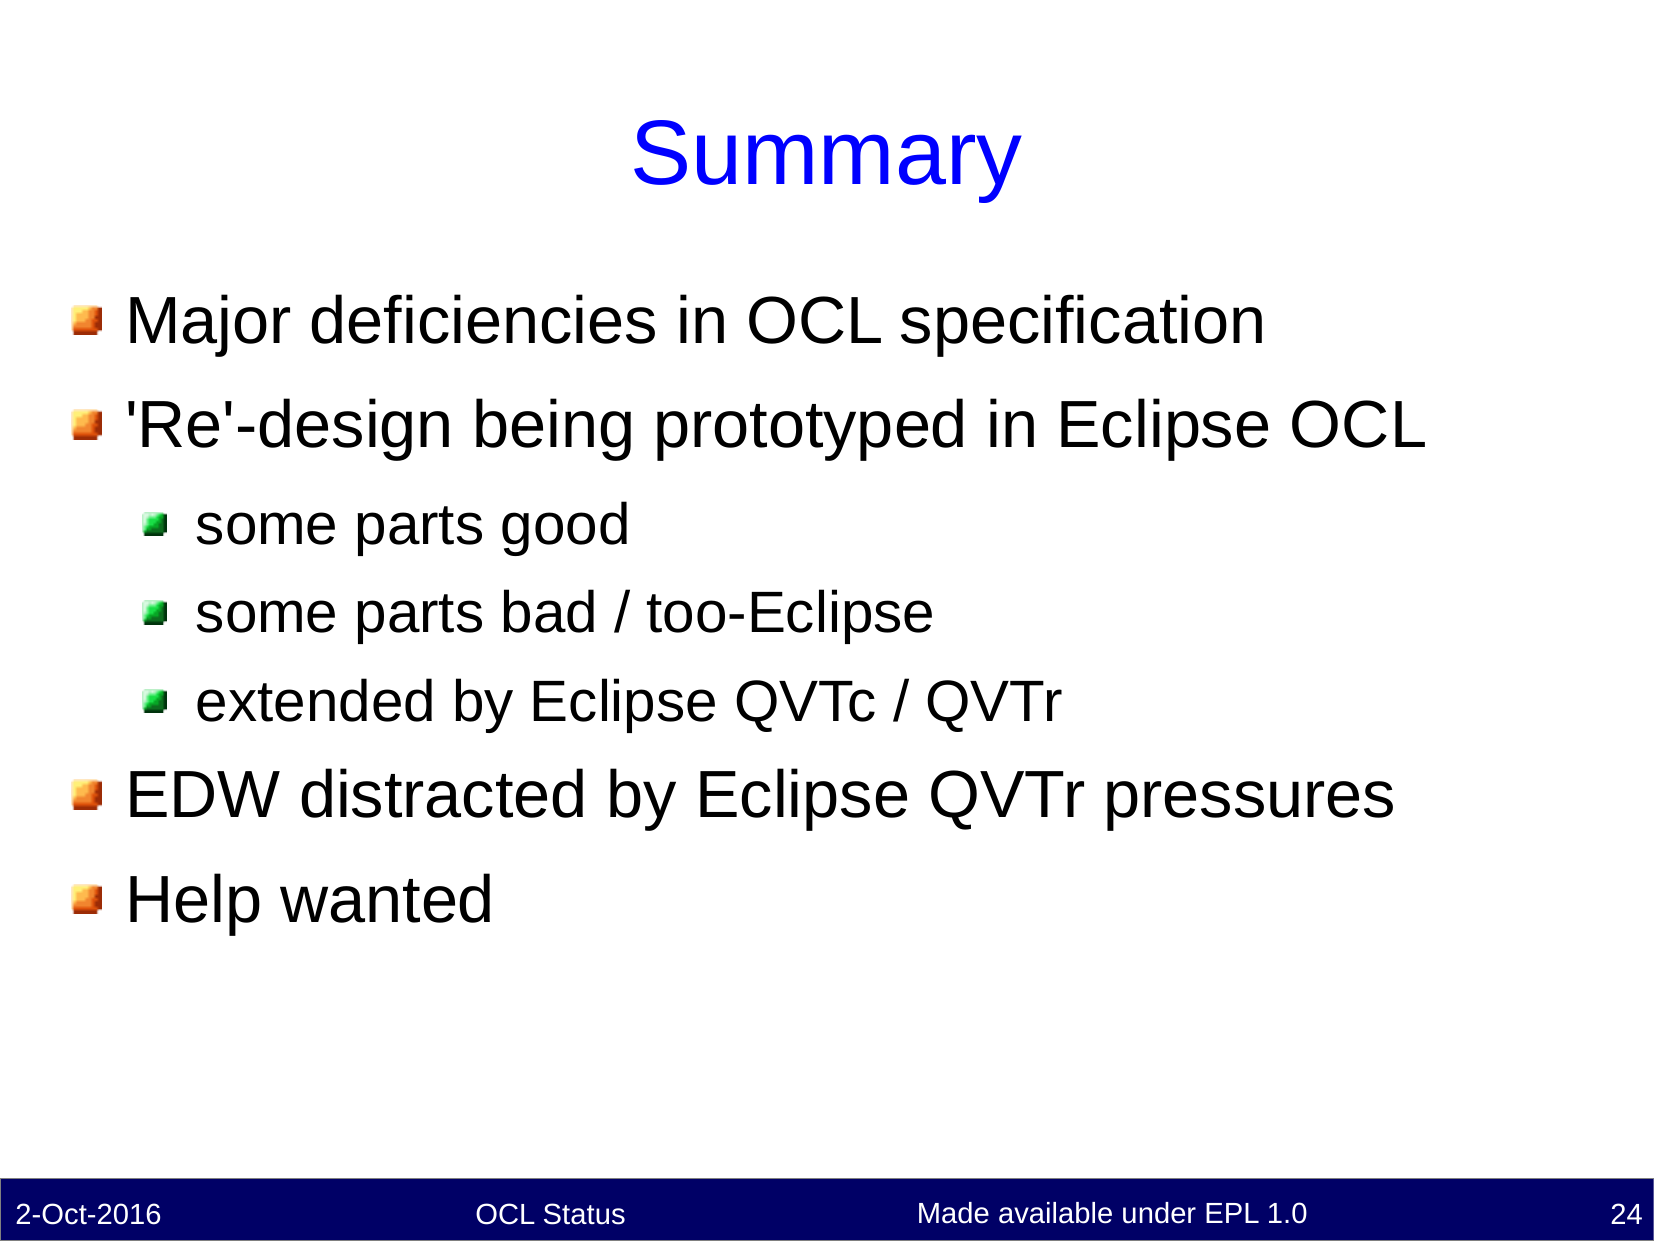

# Summary
Major deficiencies in OCL specification
'Re'-design being prototyped in Eclipse OCL
some parts good
some parts bad / too-Eclipse
extended by Eclipse QVTc / QVTr
EDW distracted by Eclipse QVTr pressures
Help wanted
2-Oct-2016
OCL Status
24